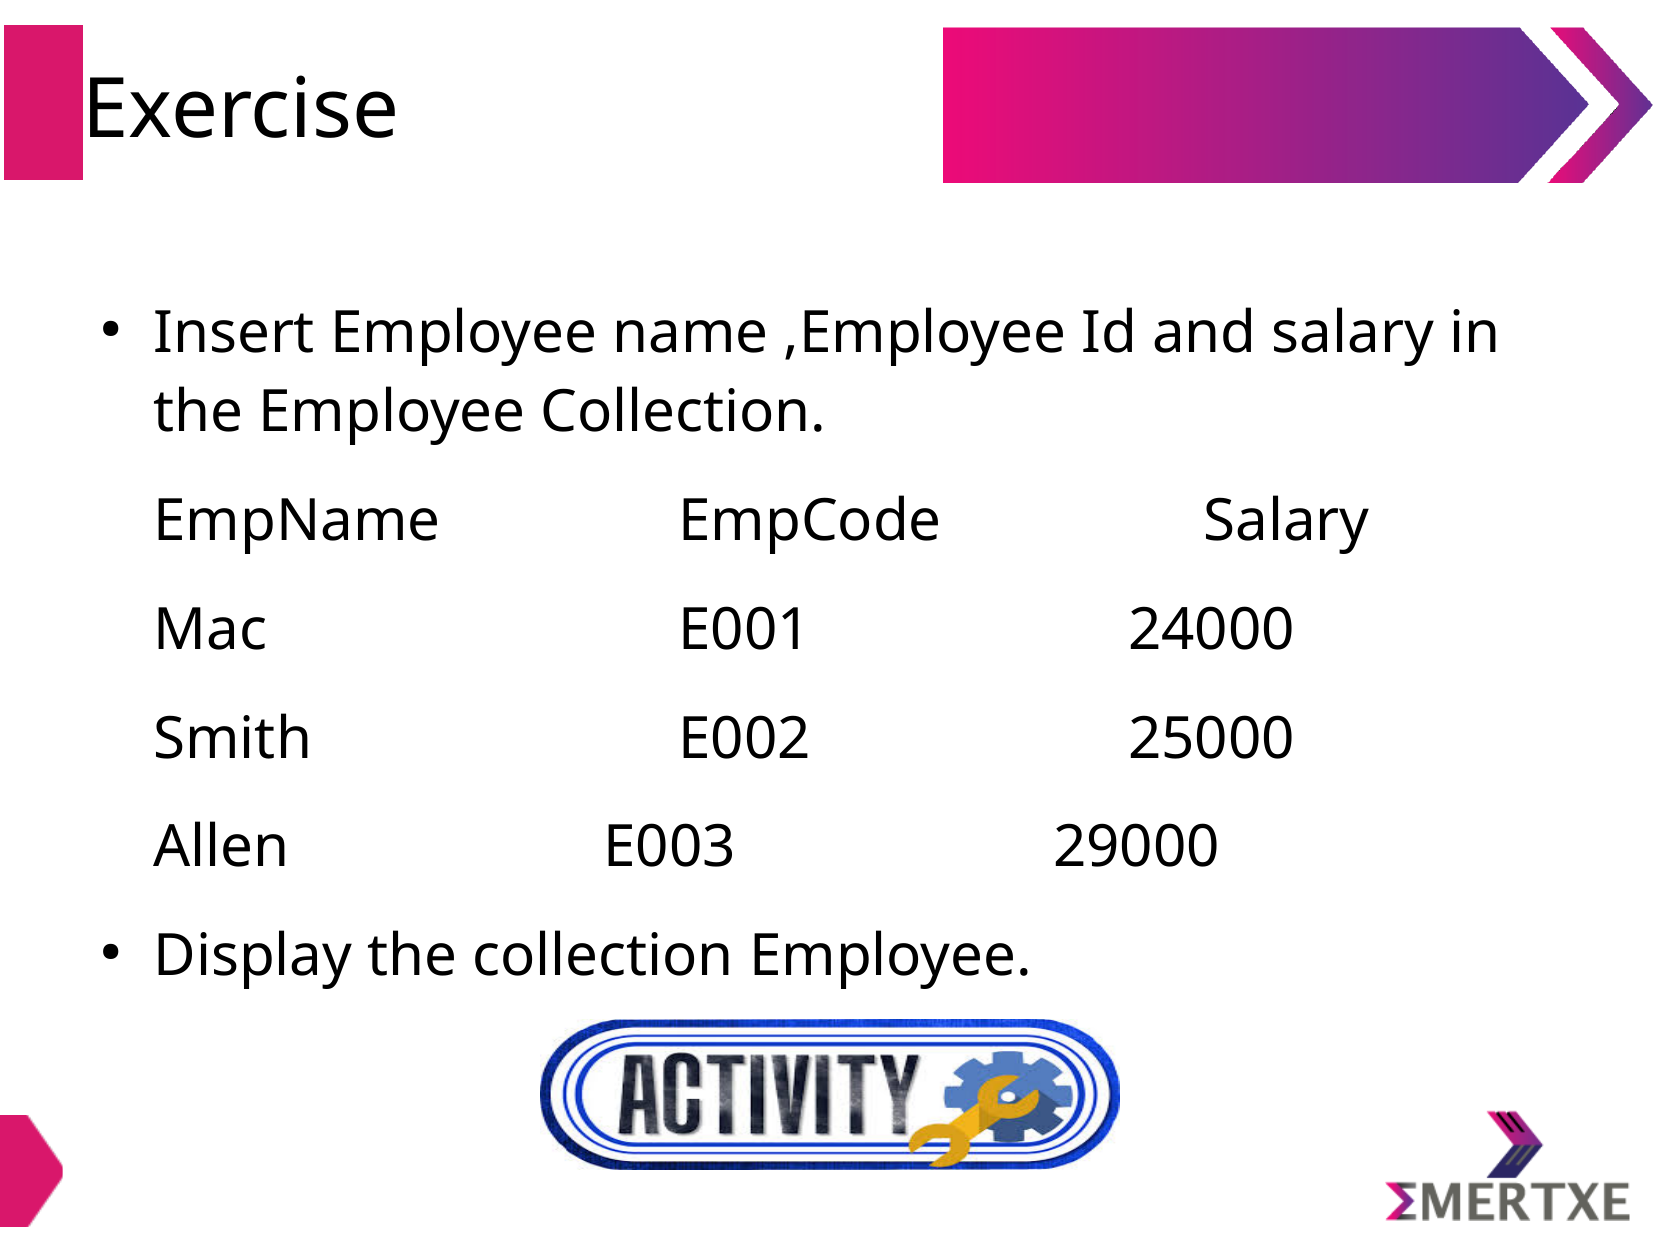

# Exercise
Insert Employee name ,Employee Id and salary in the Employee Collection.
EmpName 			EmpCode 			Salary
Mac						E001					24000
Smith					E002					25000
Allen					E003					29000
Display the collection Employee.